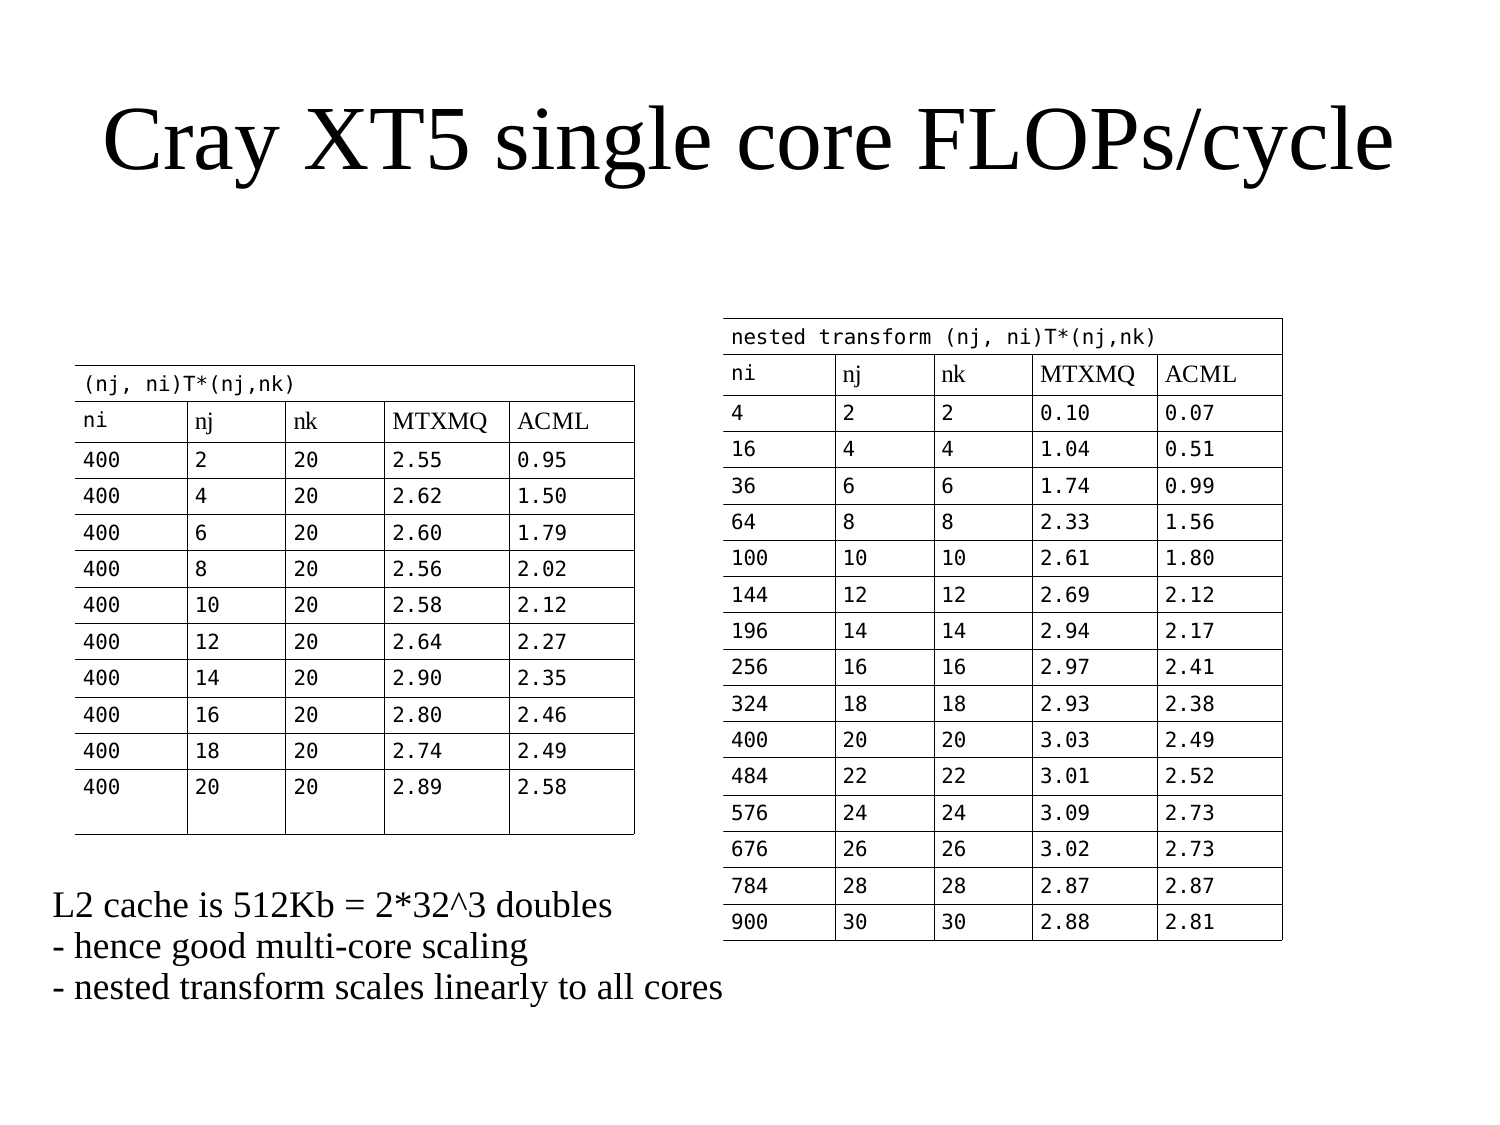

# Cray XT5 single core FLOPs/cycle
L2 cache is 512Kb = 2*32^3 doubles
- hence good multi-core scaling
- nested transform scales linearly to all cores